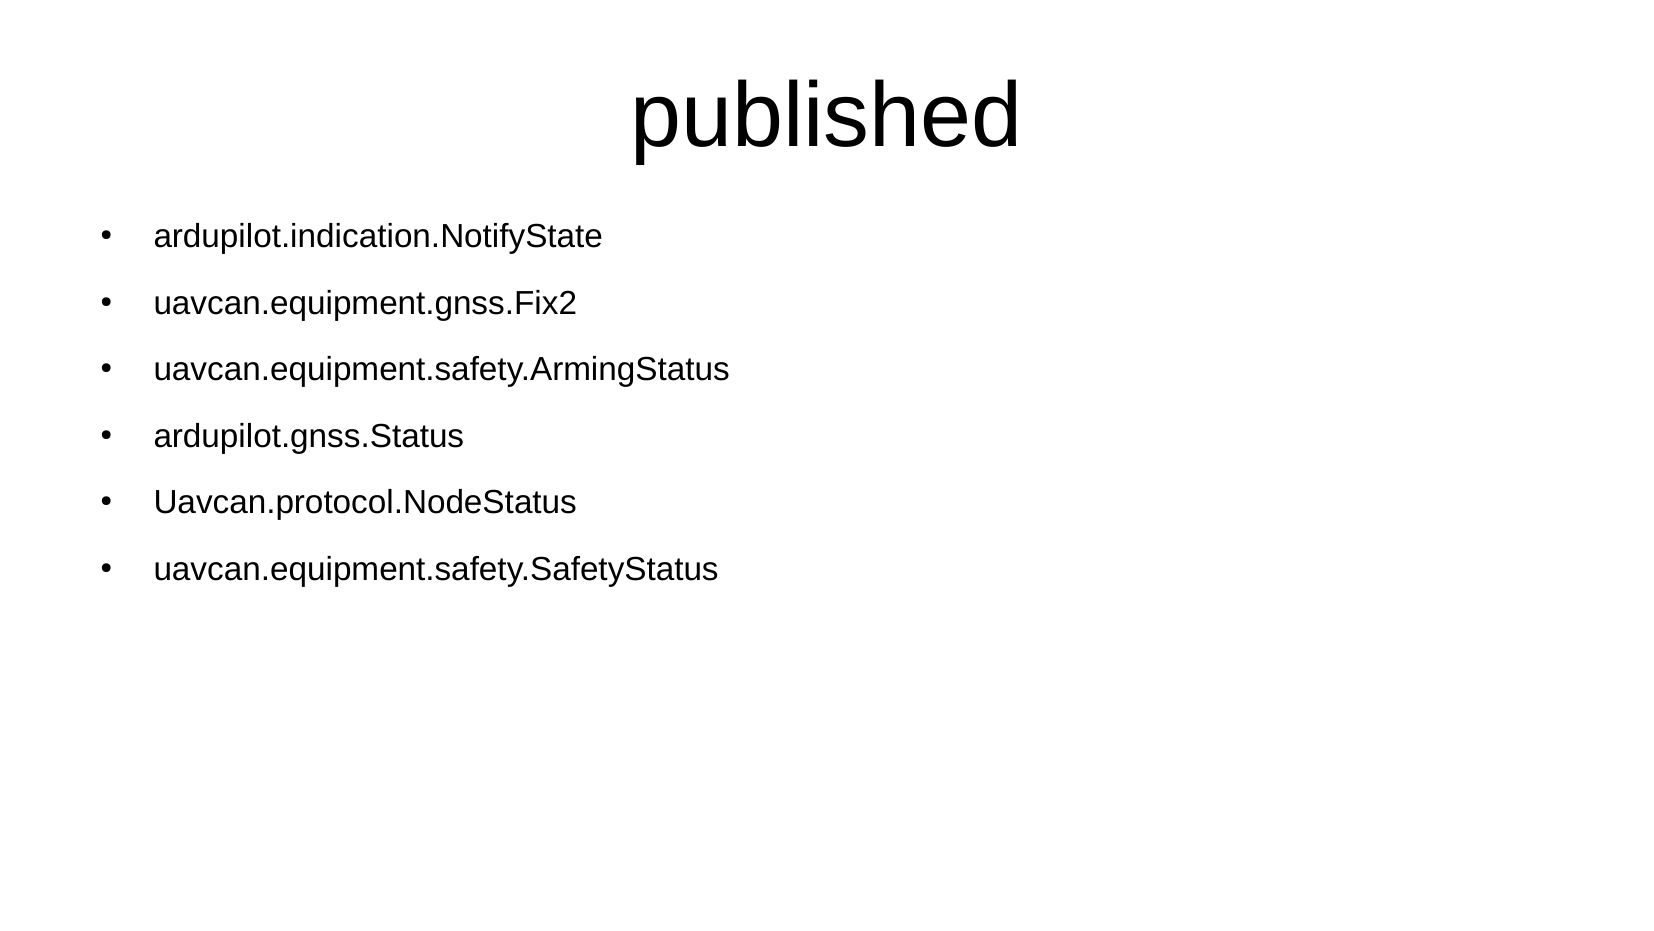

# published
ardupilot.indication.NotifyState
uavcan.equipment.gnss.Fix2
uavcan.equipment.safety.ArmingStatus
ardupilot.gnss.Status
Uavcan.protocol.NodeStatus
uavcan.equipment.safety.SafetyStatus